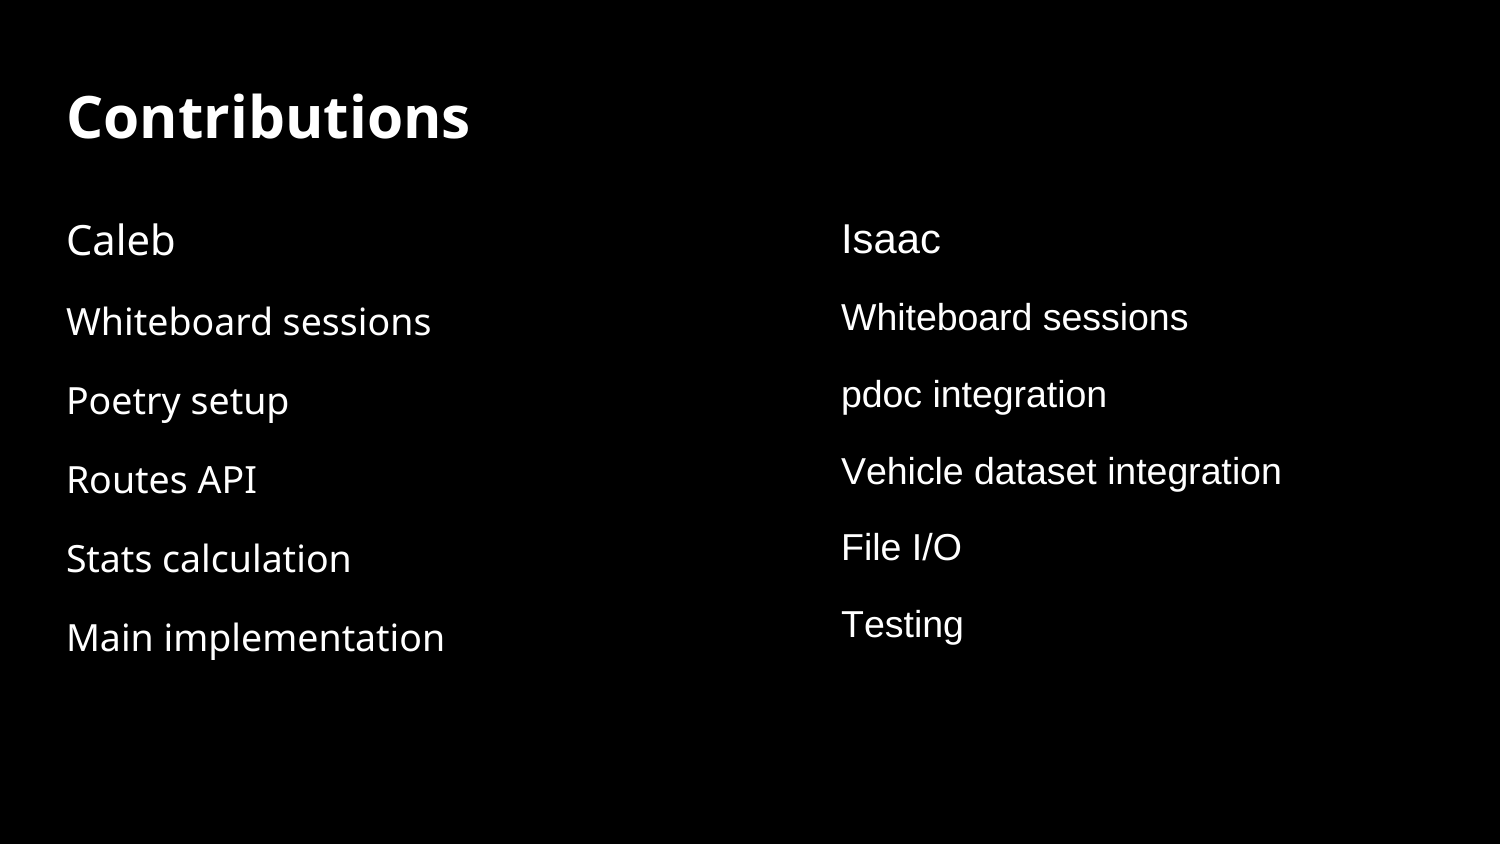

# Contributions
Caleb
Whiteboard sessions
Poetry setup
Routes API
Stats calculation
Main implementation
Isaac
Whiteboard sessions
pdoc integration
Vehicle dataset integration
File I/O
Testing